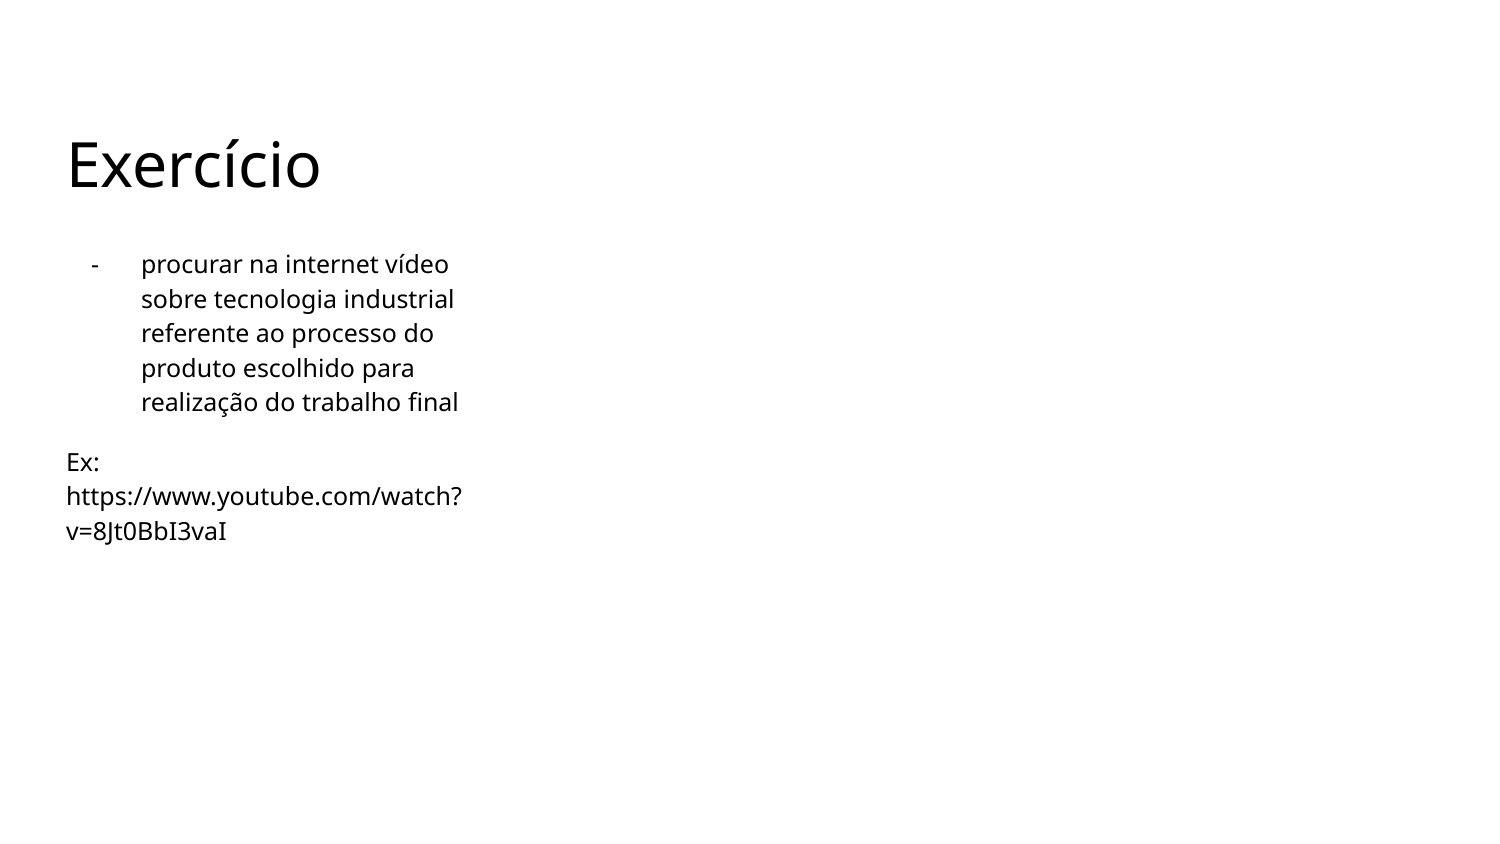

Exercício
# procurar na internet vídeo sobre tecnologia industrial referente ao processo do produto escolhido para realização do trabalho final
Ex: https://www.youtube.com/watch?v=8Jt0BbI3vaI